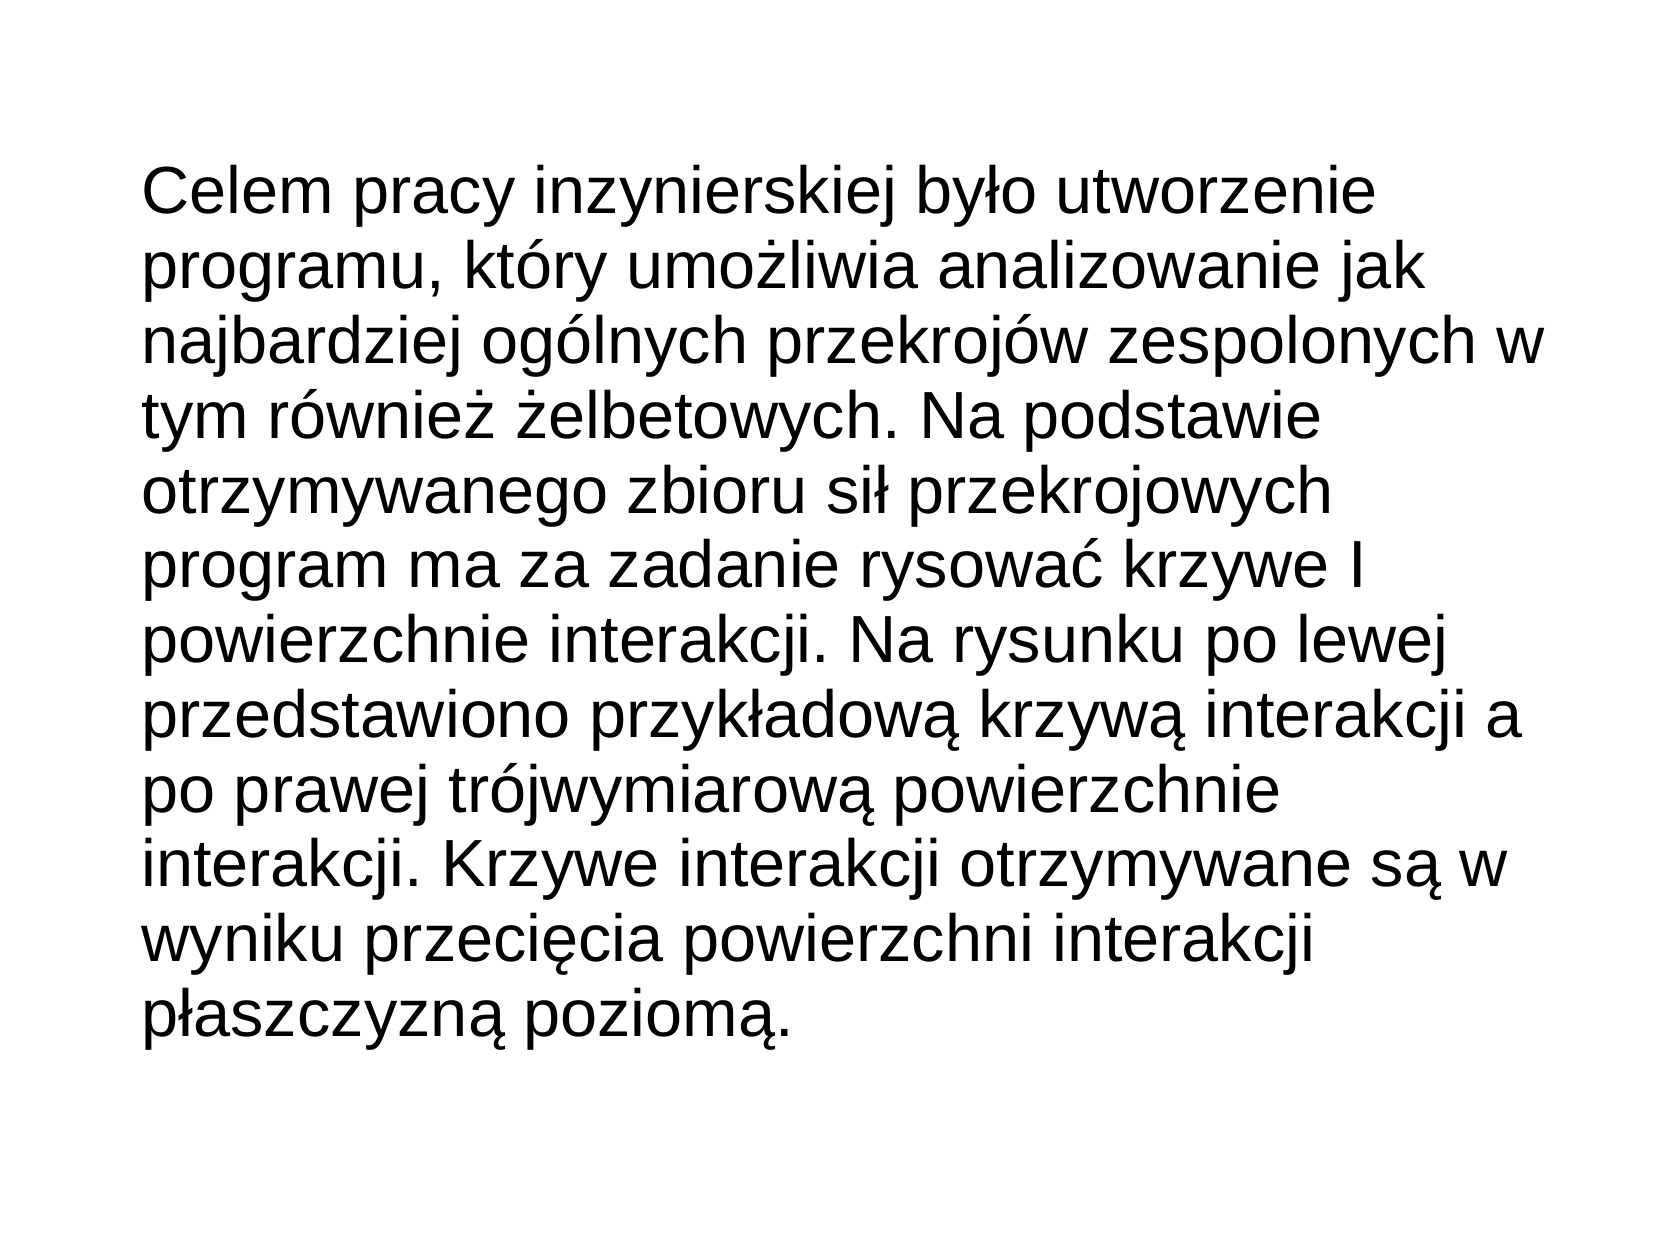

# Celem pracy inzynierskiej było utworzenie programu, który umożliwia analizowanie jak najbardziej ogólnych przekrojów zespolonych w tym również żelbetowych. Na podstawie otrzymywanego zbioru sił przekrojowych program ma za zadanie rysować krzywe I powierzchnie interakcji. Na rysunku po lewej przedstawiono przykładową krzywą interakcji a po prawej trójwymiarową powierzchnie interakcji. Krzywe interakcji otrzymywane są w wyniku przecięcia powierzchni interakcji płaszczyzną poziomą.